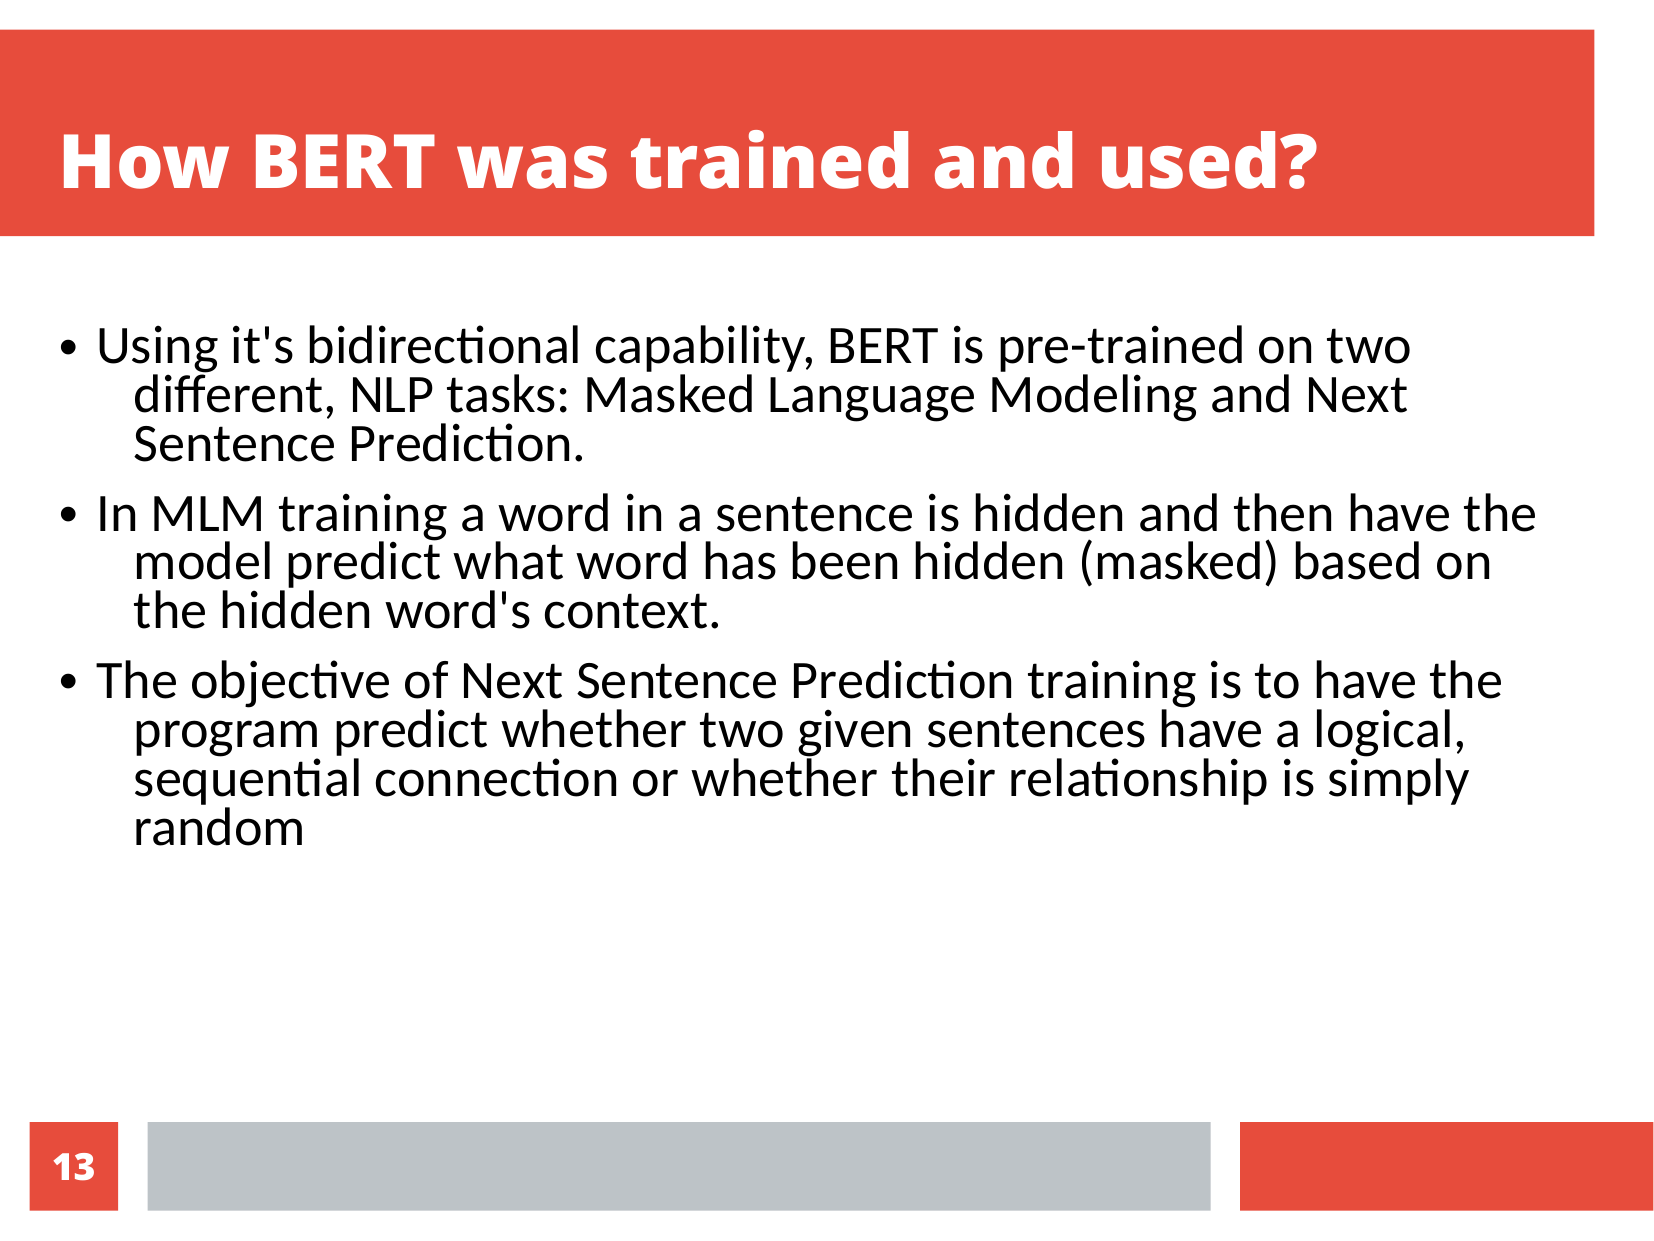

# How BERT was trained and used?
Using it's bidirectional capability, BERT is pre-trained on two different, NLP tasks: Masked Language Modeling and Next Sentence Prediction.
In MLM training a word in a sentence is hidden and then have the model predict what word has been hidden (masked) based on the hidden word's context.
The objective of Next Sentence Prediction training is to have the program predict whether two given sentences have a logical, sequential connection or whether their relationship is simply random
13